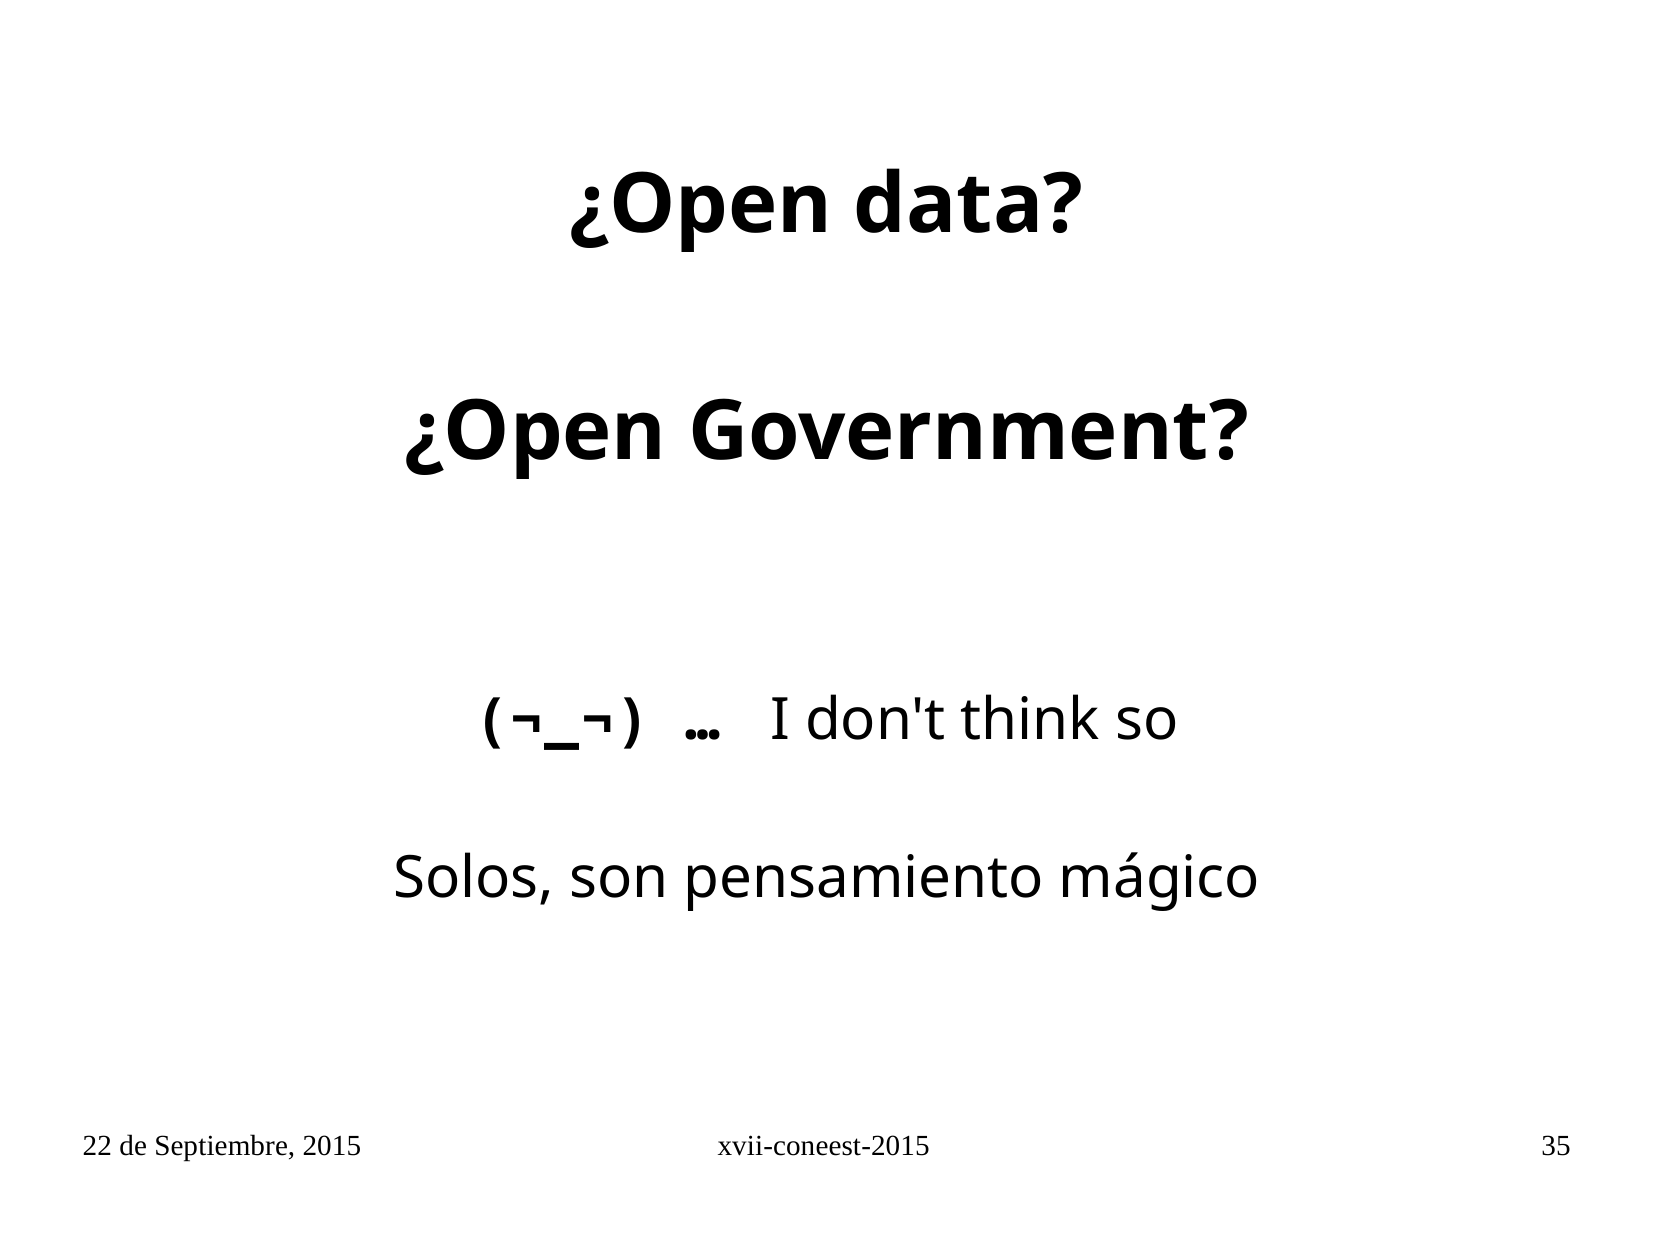

# ¿Open data?
¿Open Government?
(¬_¬) … I don't think so
Solos, son pensamiento mágico
22 de Septiembre, 2015
xvii-coneest-2015
35